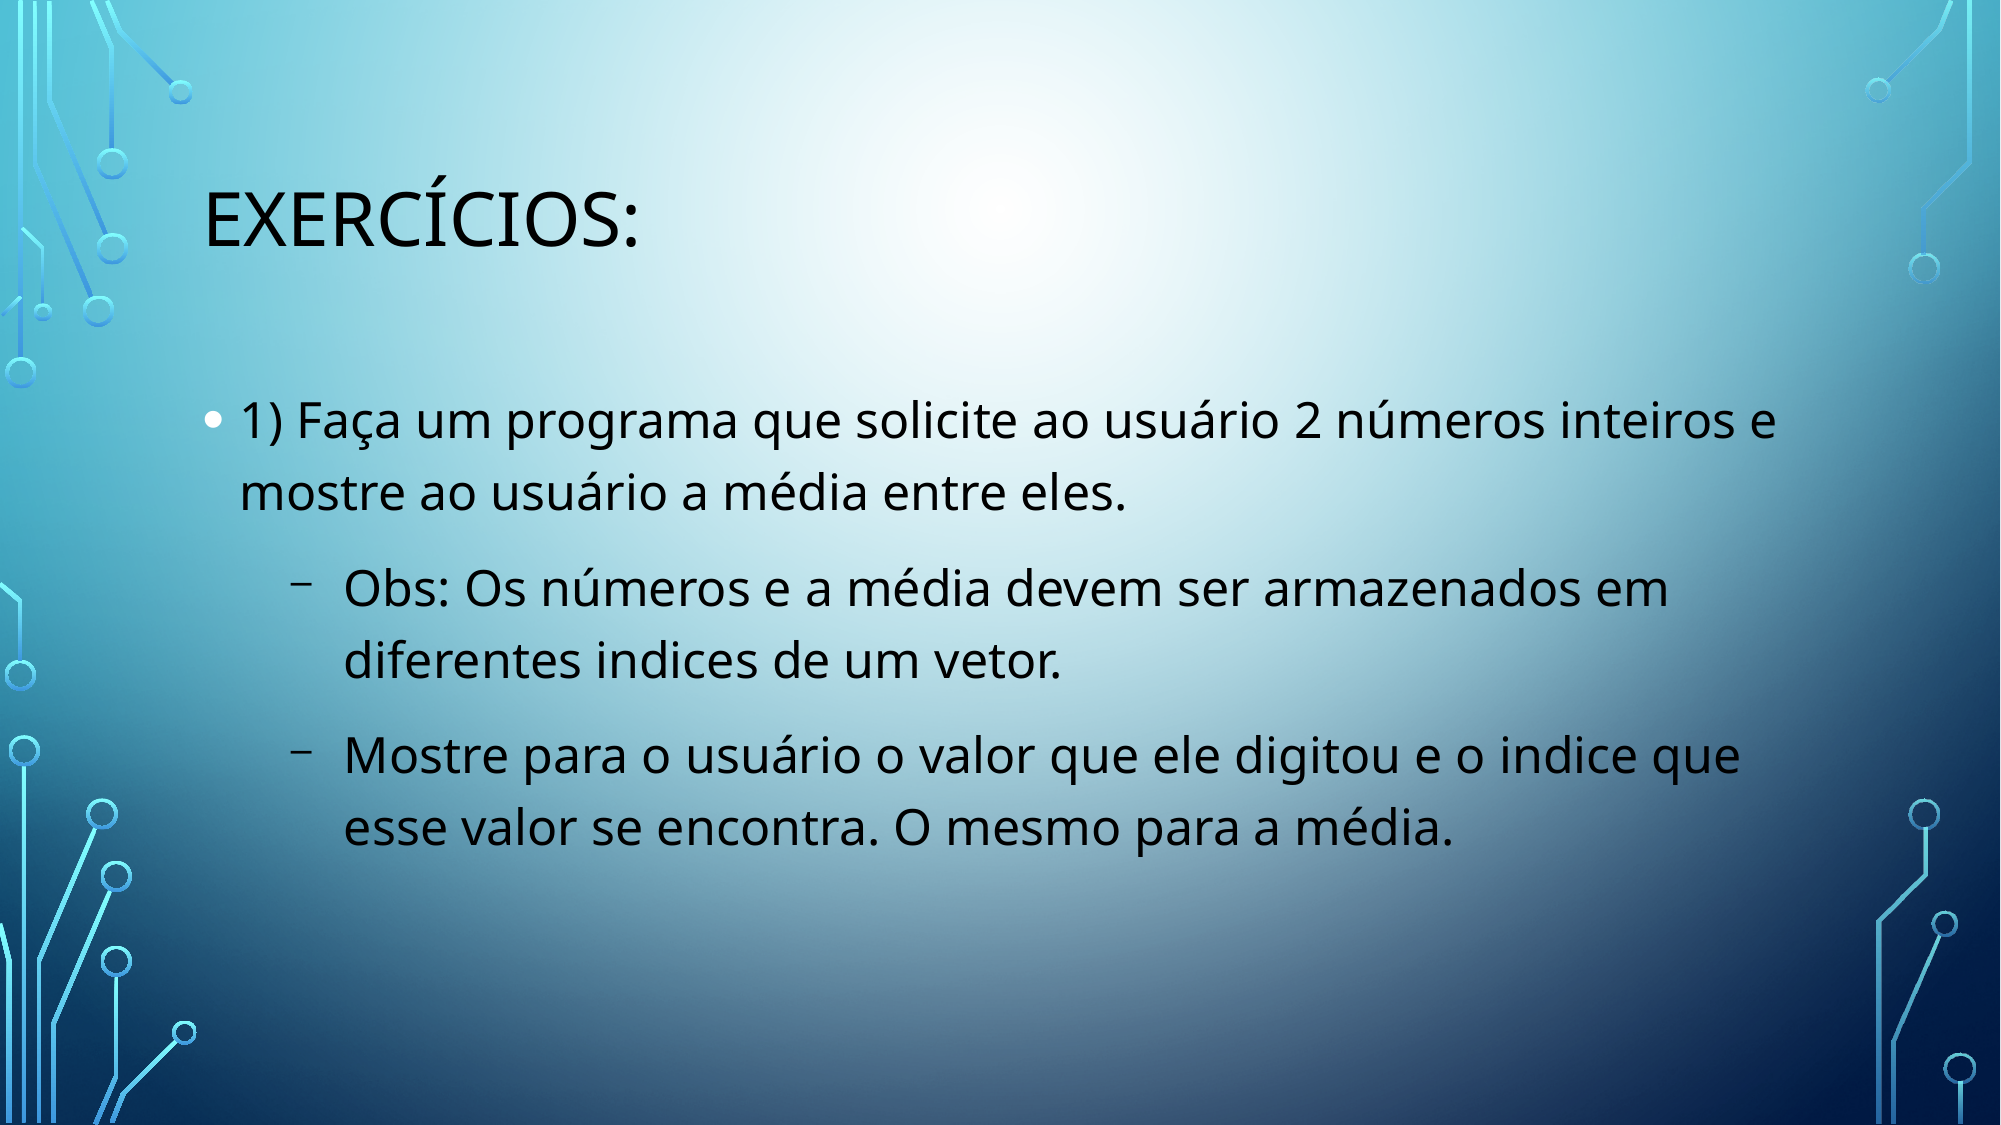

# Exercícios:
1) Faça um programa que solicite ao usuário 2 números inteiros e mostre ao usuário a média entre eles.
Obs: Os números e a média devem ser armazenados em diferentes indices de um vetor.
Mostre para o usuário o valor que ele digitou e o indice que esse valor se encontra. O mesmo para a média.